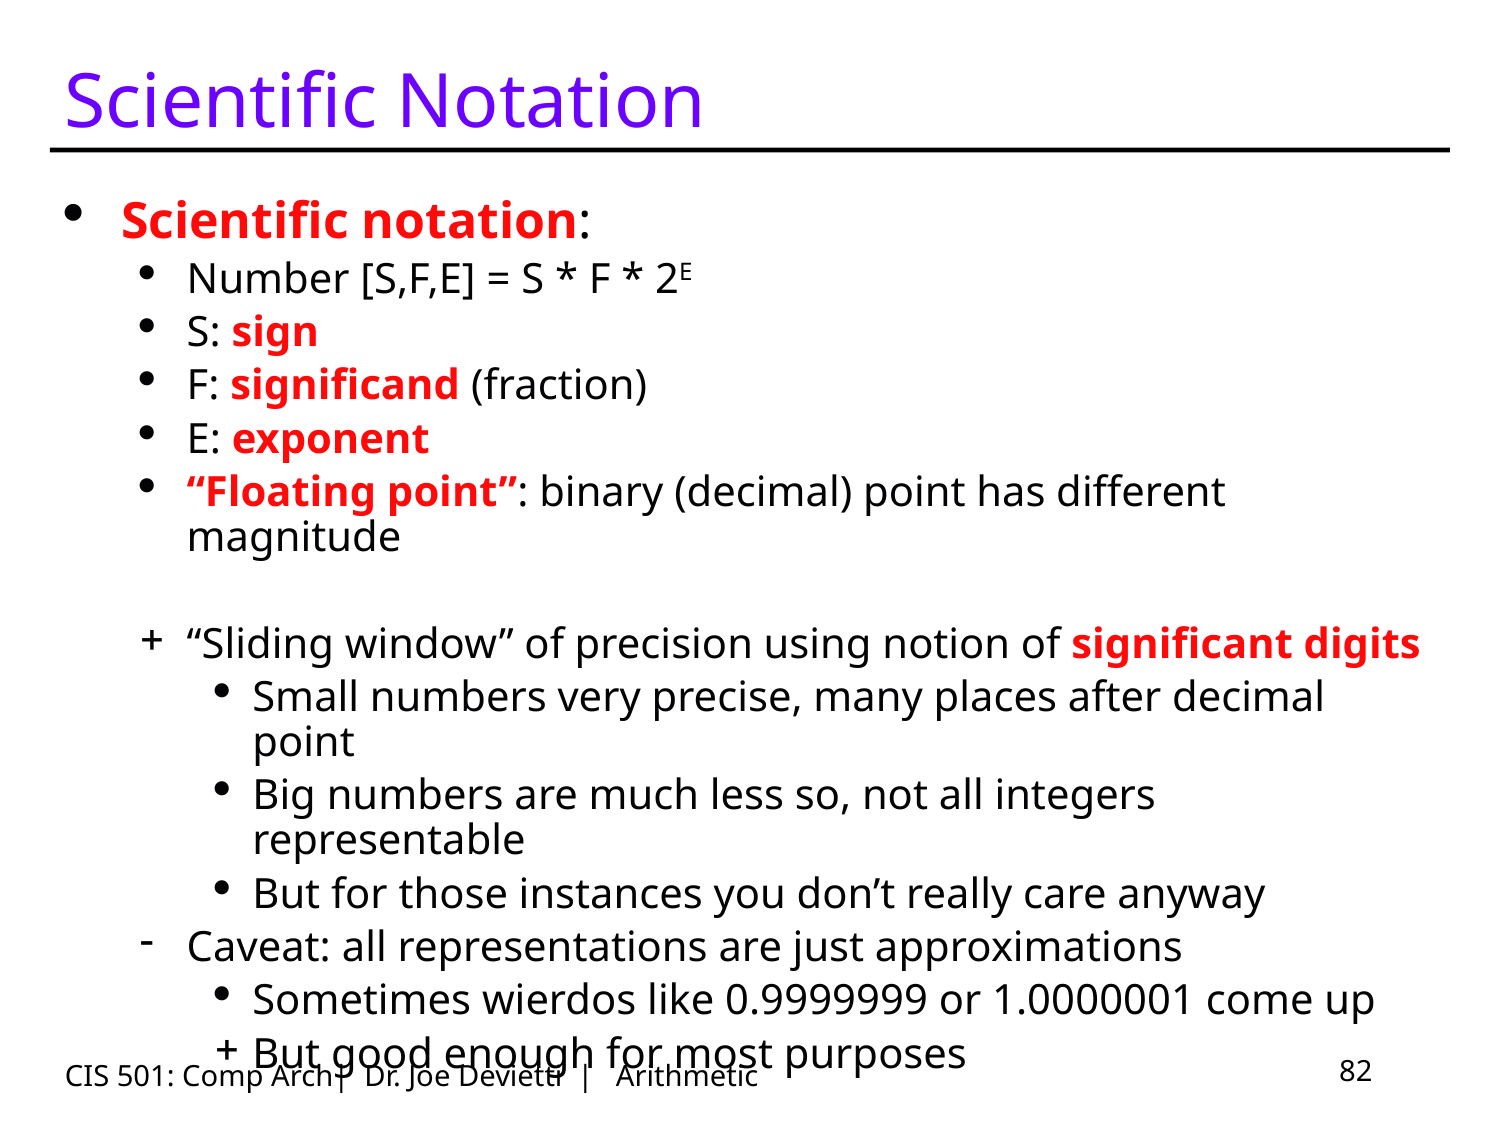

Scientific Notation
Scientific notation:
Number [S,F,E] = S * F * 2E
S: sign
F: significand (fraction)
E: exponent
“Floating point”: binary (decimal) point has different magnitude
“Sliding window” of precision using notion of significant digits
Small numbers very precise, many places after decimal point
Big numbers are much less so, not all integers representable
But for those instances you don’t really care anyway
Caveat: all representations are just approximations
Sometimes wierdos like 0.9999999 or 1.0000001 come up
But good enough for most purposes
CIS 501: Comp Arch| Dr. Joe Devietti | Arithmetic